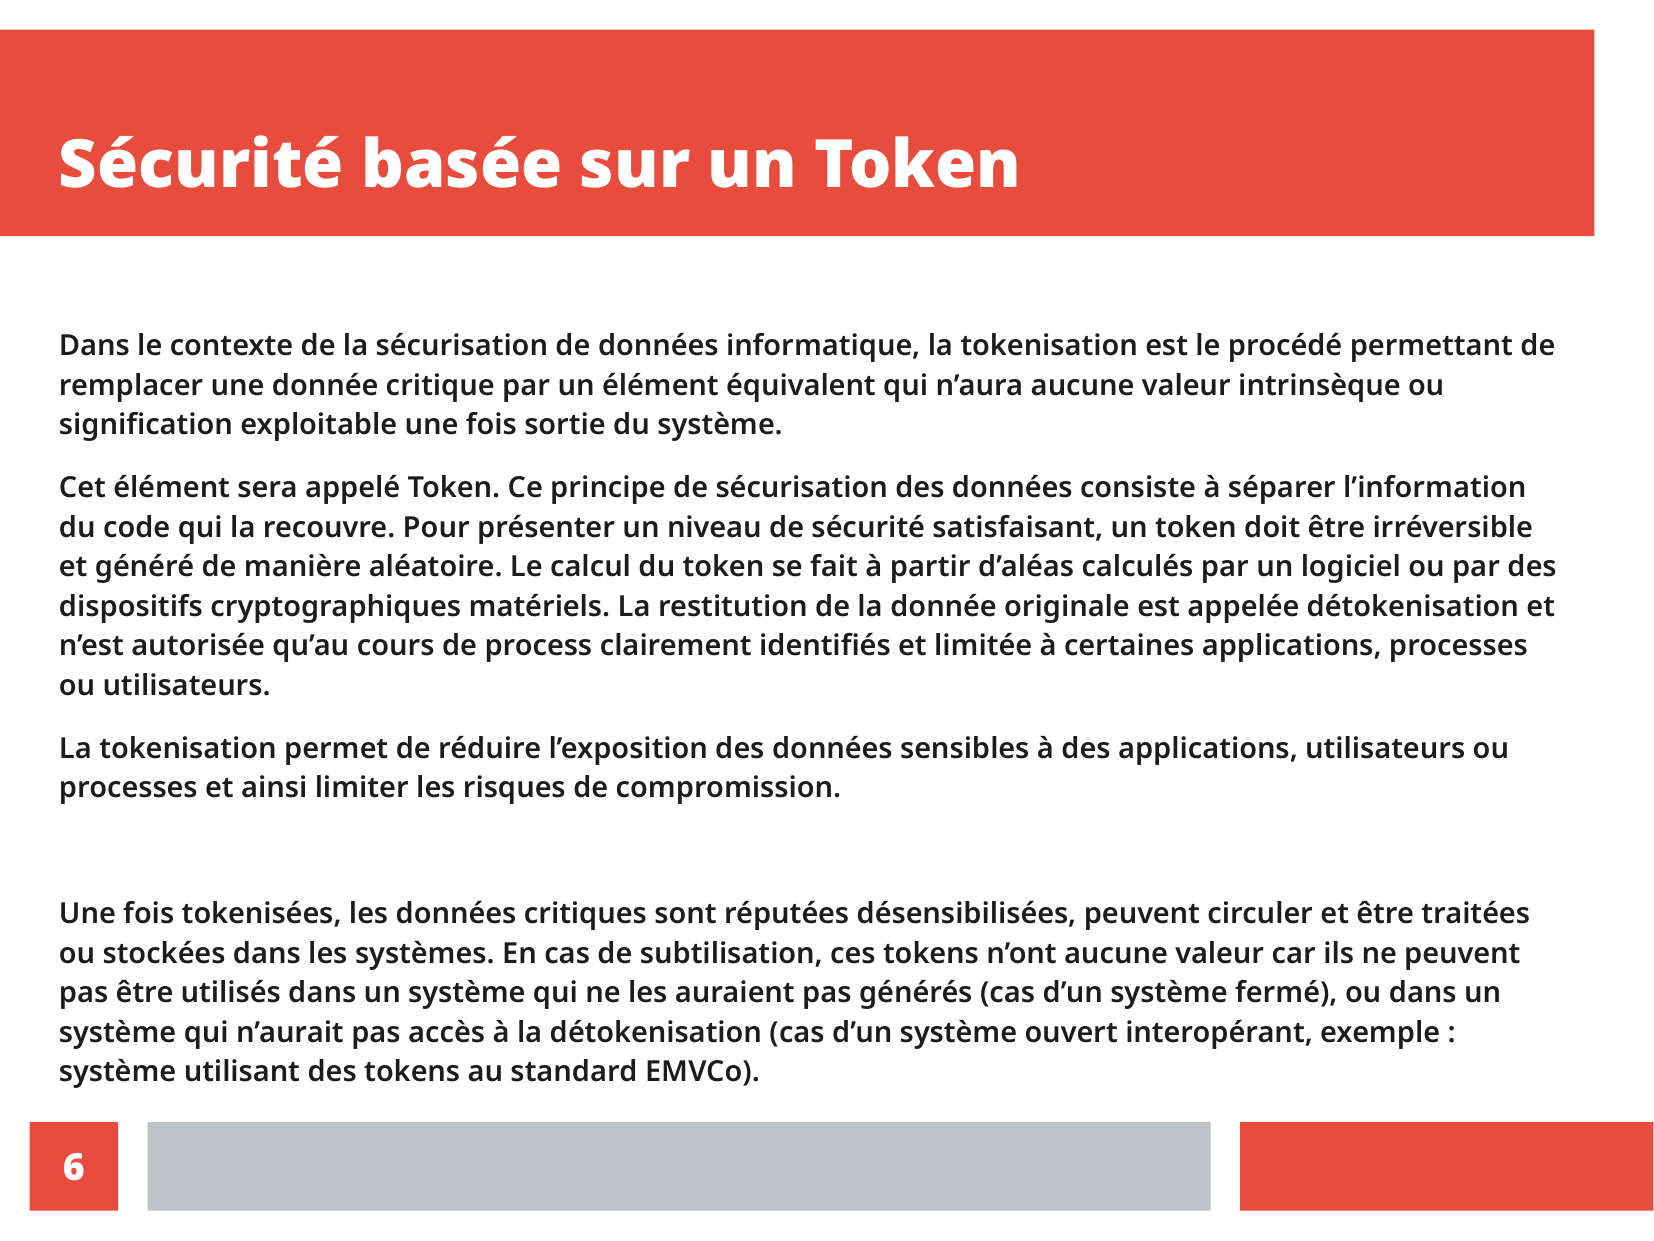

# Sécurité basée sur un Token
Dans le contexte de la sécurisation de données informatique, la tokenisation est le procédé permettant de remplacer une donnée critique par un élément équivalent qui n’aura aucune valeur intrinsèque ou signification exploitable une fois sortie du système.
Cet élément sera appelé Token. Ce principe de sécurisation des données consiste à séparer l’information du code qui la recouvre. Pour présenter un niveau de sécurité satisfaisant, un token doit être irréversible et généré de manière aléatoire. Le calcul du token se fait à partir d’aléas calculés par un logiciel ou par des dispositifs cryptographiques matériels. La restitution de la donnée originale est appelée détokenisation et n’est autorisée qu’au cours de process clairement identifiés et limitée à certaines applications, processes ou utilisateurs.
La tokenisation permet de réduire l’exposition des données sensibles à des applications, utilisateurs ou processes et ainsi limiter les risques de compromission.
Une fois tokenisées, les données critiques sont réputées désensibilisées, peuvent circuler et être traitées ou stockées dans les systèmes. En cas de subtilisation, ces tokens n’ont aucune valeur car ils ne peuvent pas être utilisés dans un système qui ne les auraient pas générés (cas d’un système fermé), ou dans un système qui n’aurait pas accès à la détokenisation (cas d’un système ouvert interopérant, exemple : système utilisant des tokens au standard EMVCo).
6